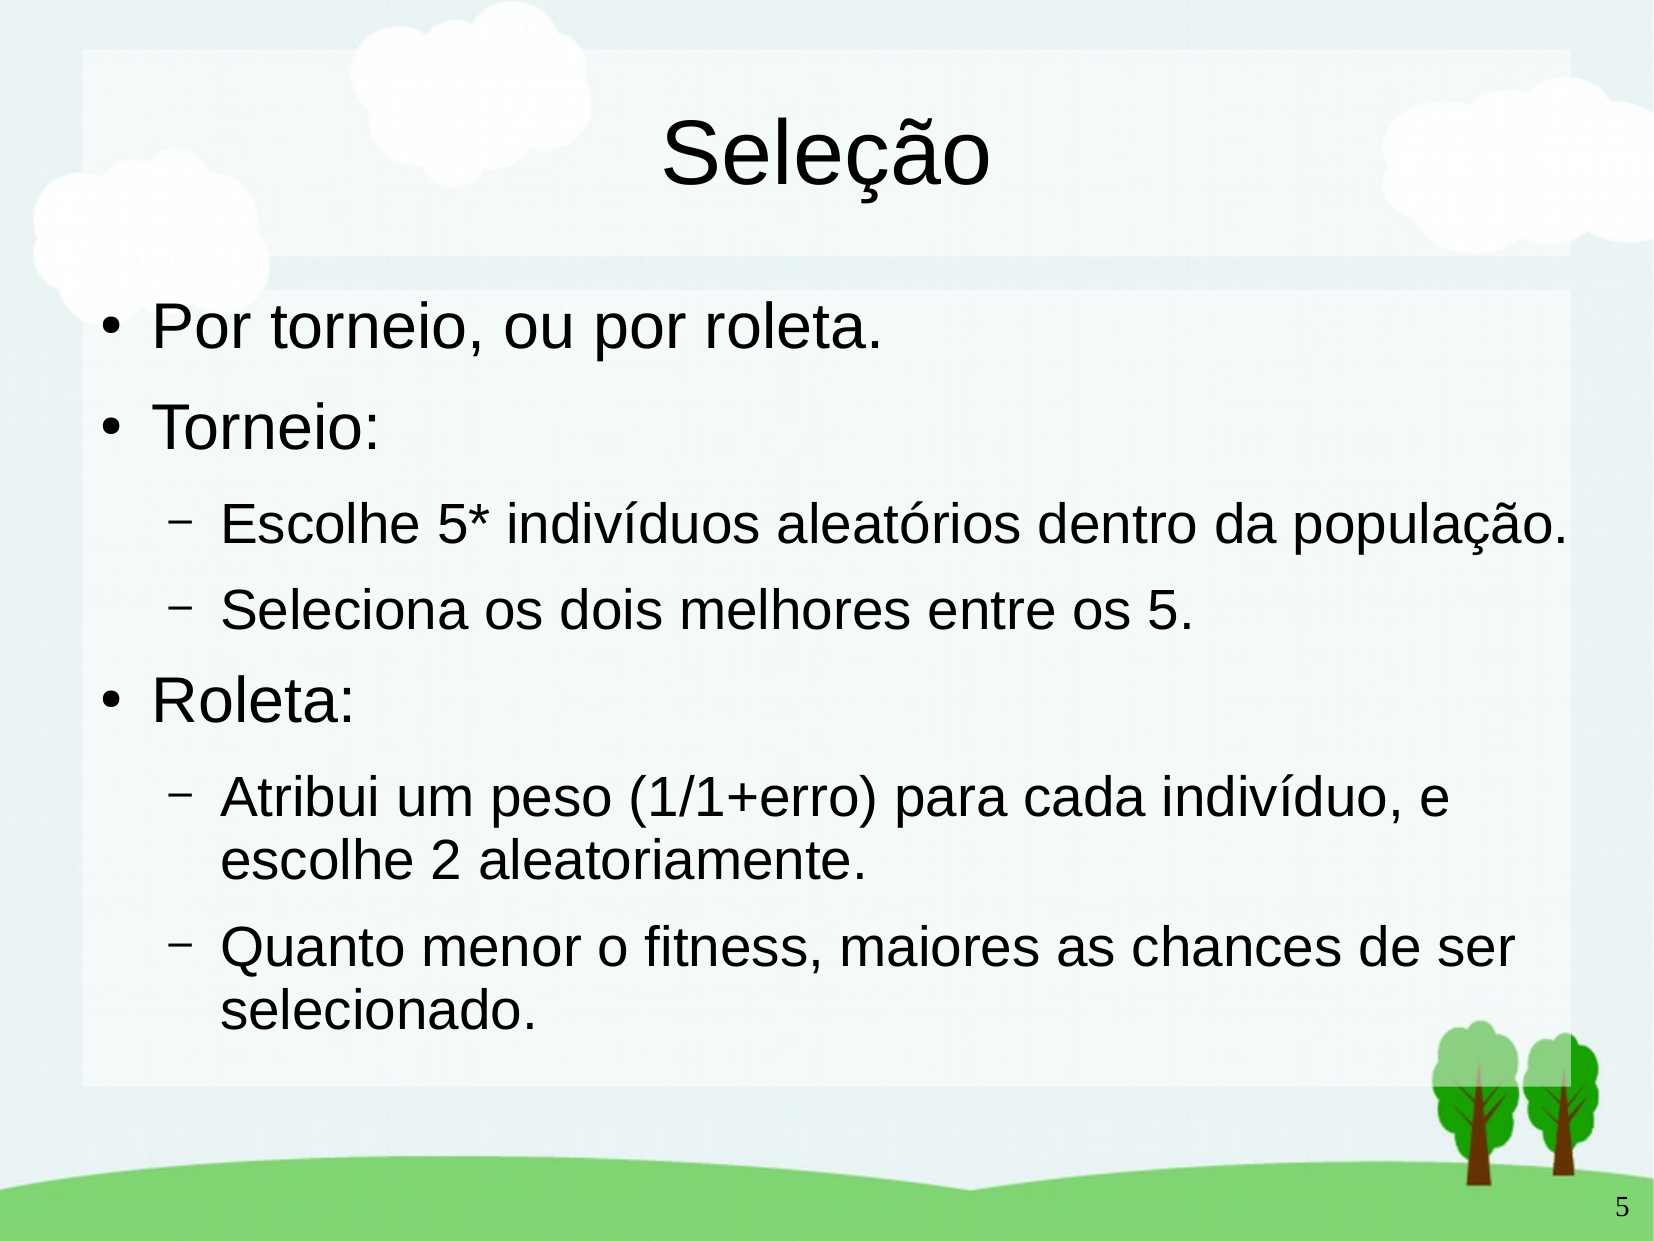

# Seleção
Por torneio, ou por roleta.
Torneio:
Escolhe 5* indivíduos aleatórios dentro da população.
Seleciona os dois melhores entre os 5.
Roleta:
Atribui um peso (1/1+erro) para cada indivíduo, e escolhe 2 aleatoriamente.
Quanto menor o fitness, maiores as chances de ser selecionado.
5